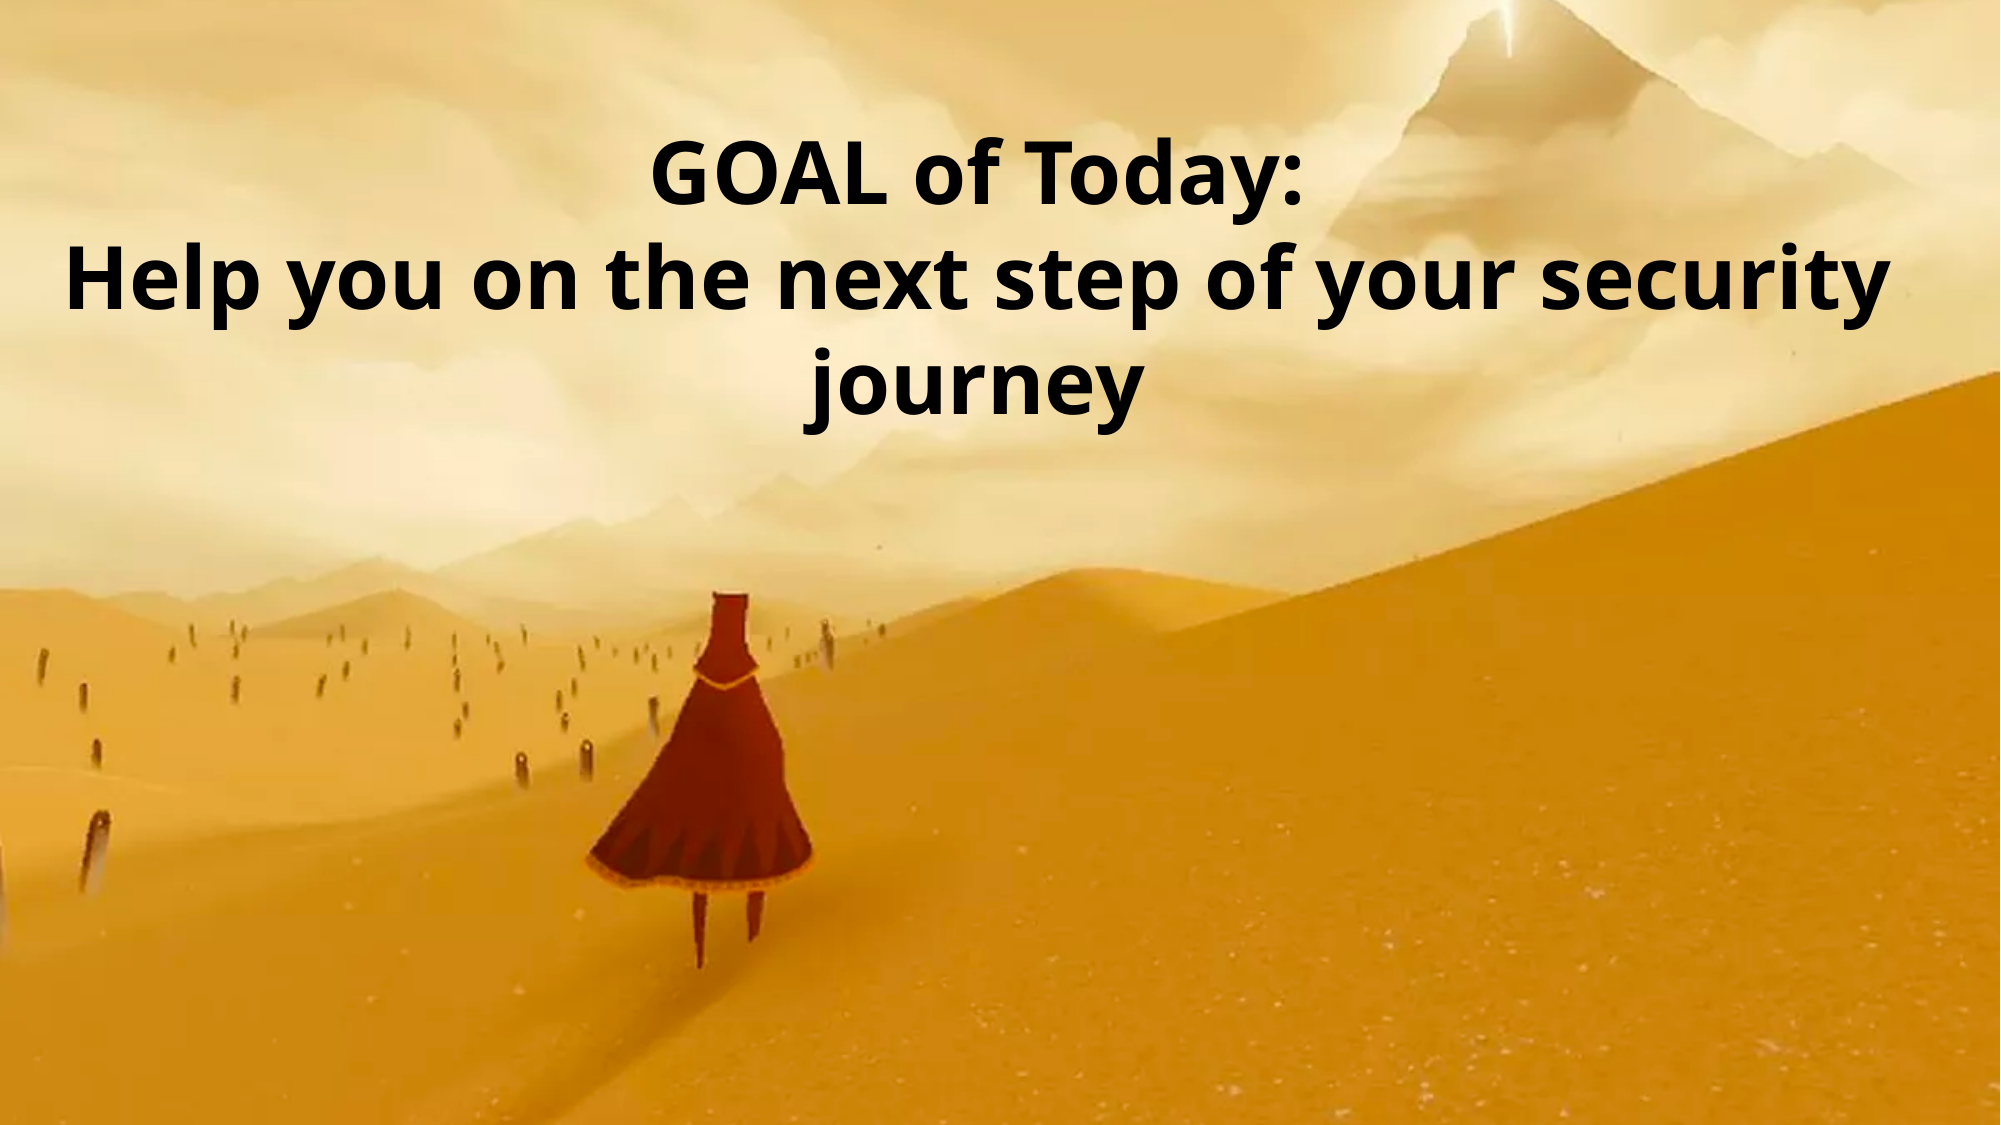

GOAL of Today:
Help you on the next step of your security journey